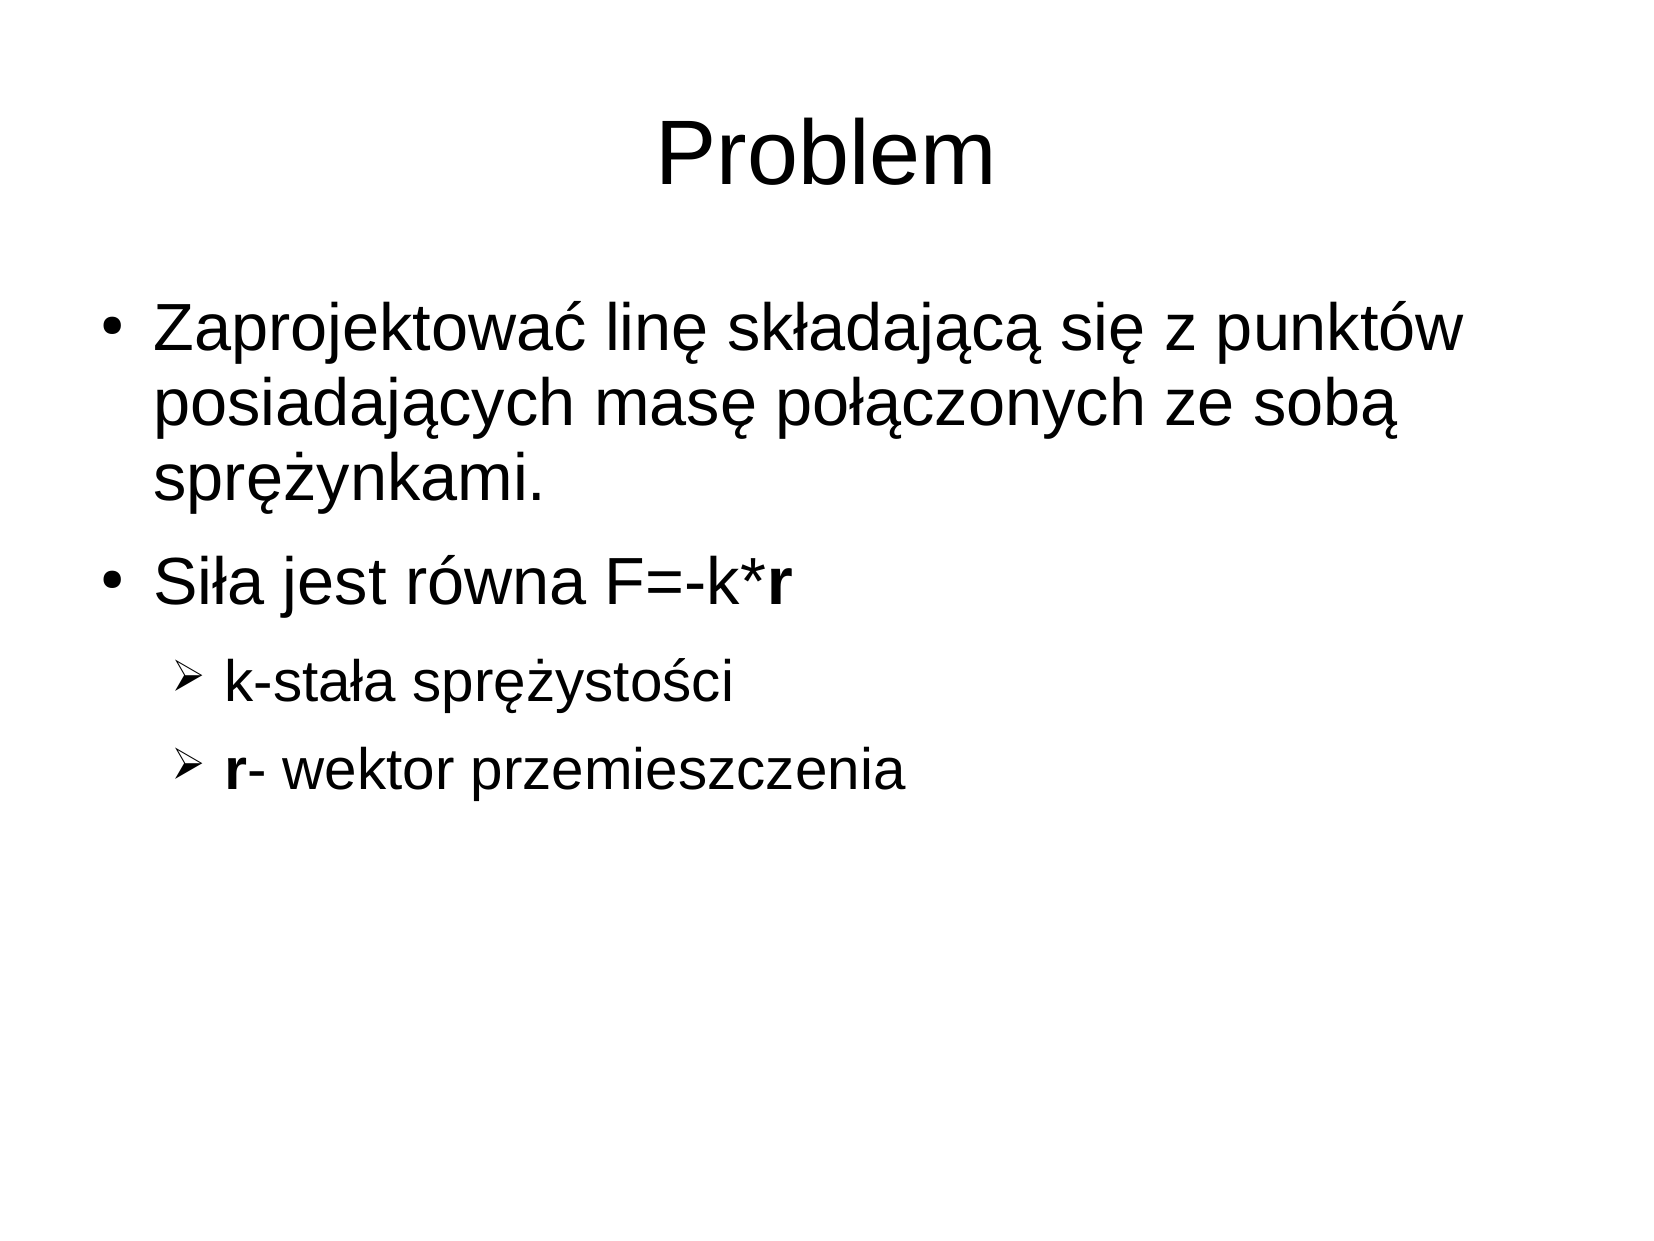

# Problem
Zaprojektować linę składającą się z punktów posiadających masę połączonych ze sobą sprężynkami.
Siła jest równa F=-k*r
k-stała sprężystości
r- wektor przemieszczenia